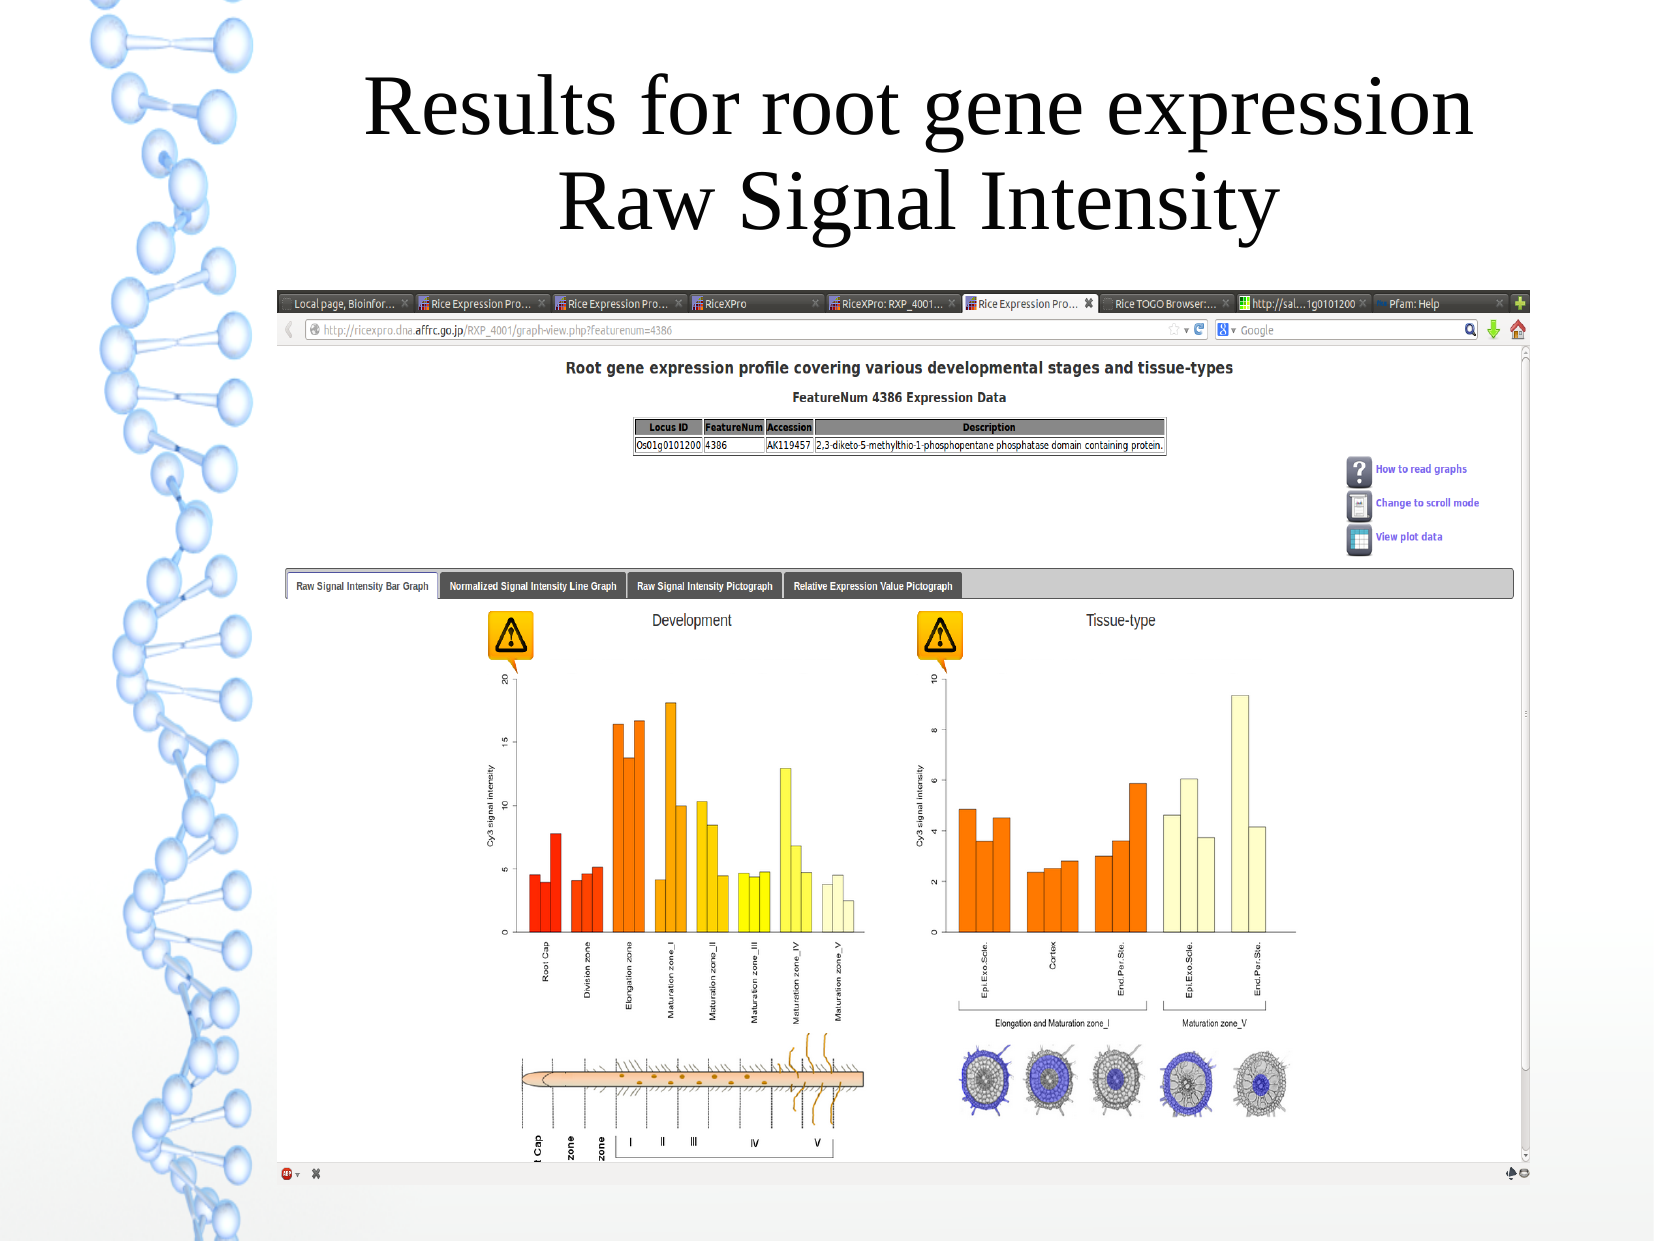

# Results for root gene expression Raw Signal Intensity